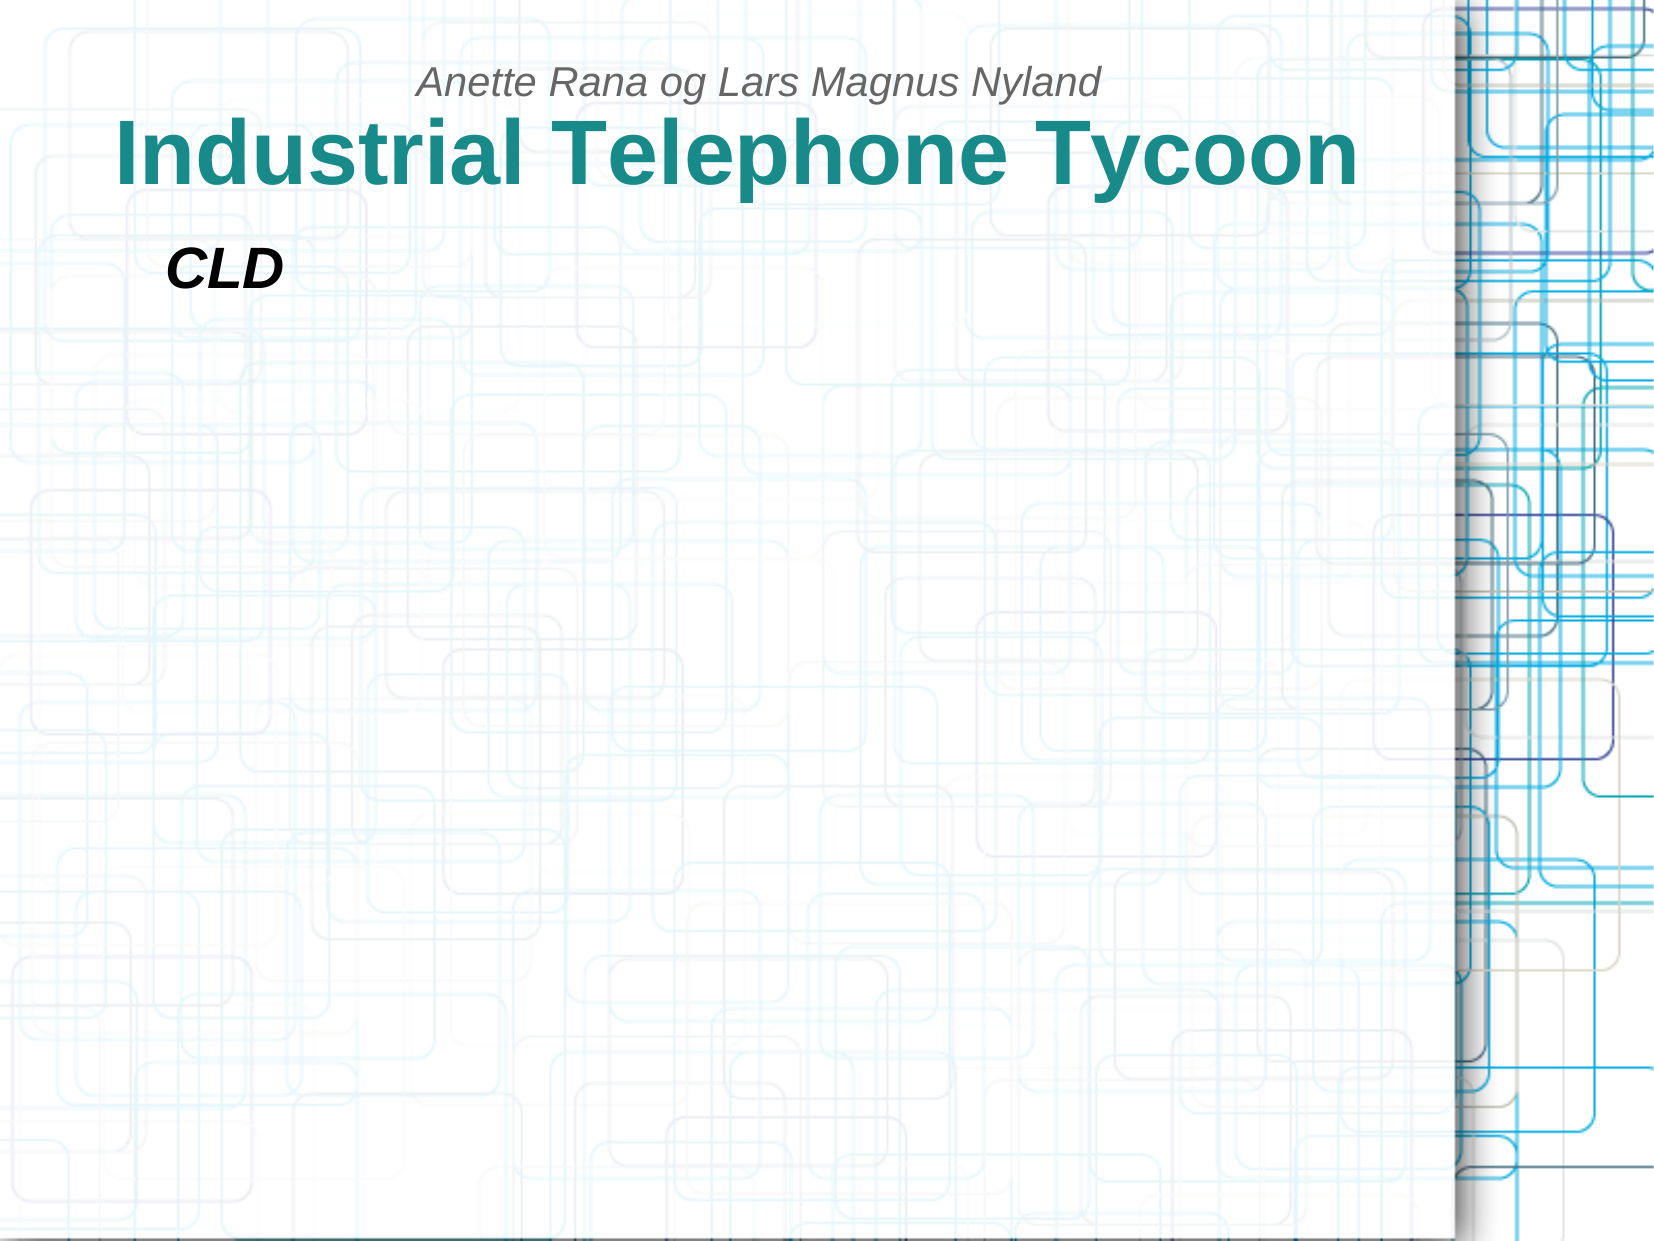

# Industrial Telephone Tycoon
Anette Rana og Lars Magnus Nyland
CLD